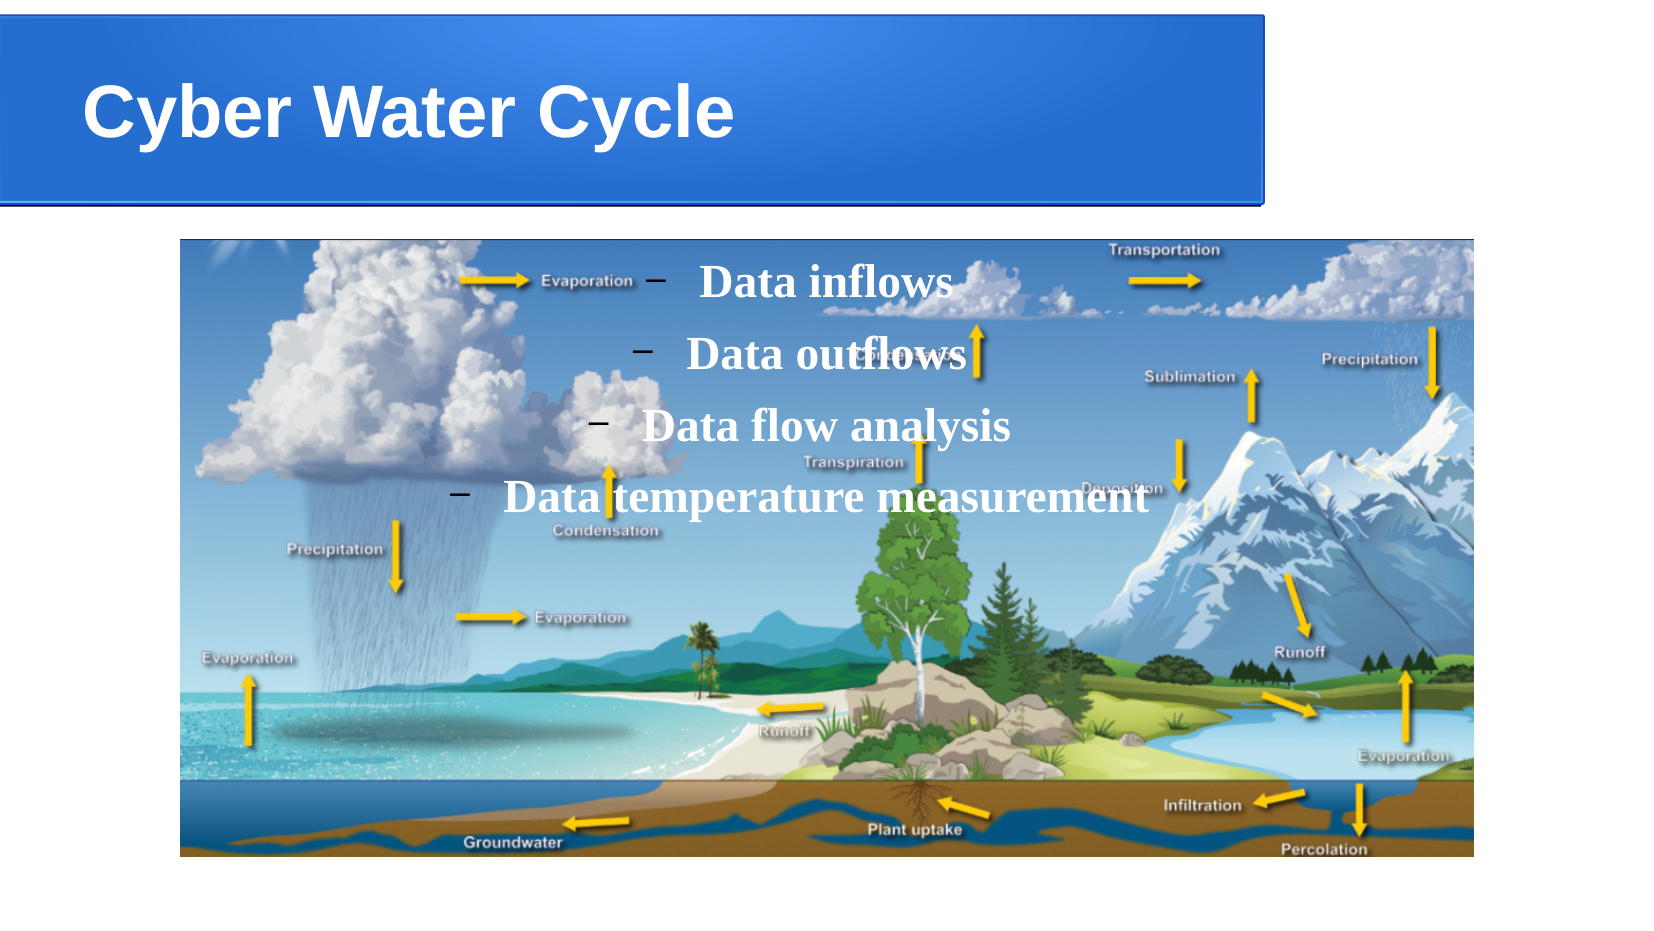

# Cyber Water Cycle
Data inflows
Data outflows
Data flow analysis
Data temperature measurement